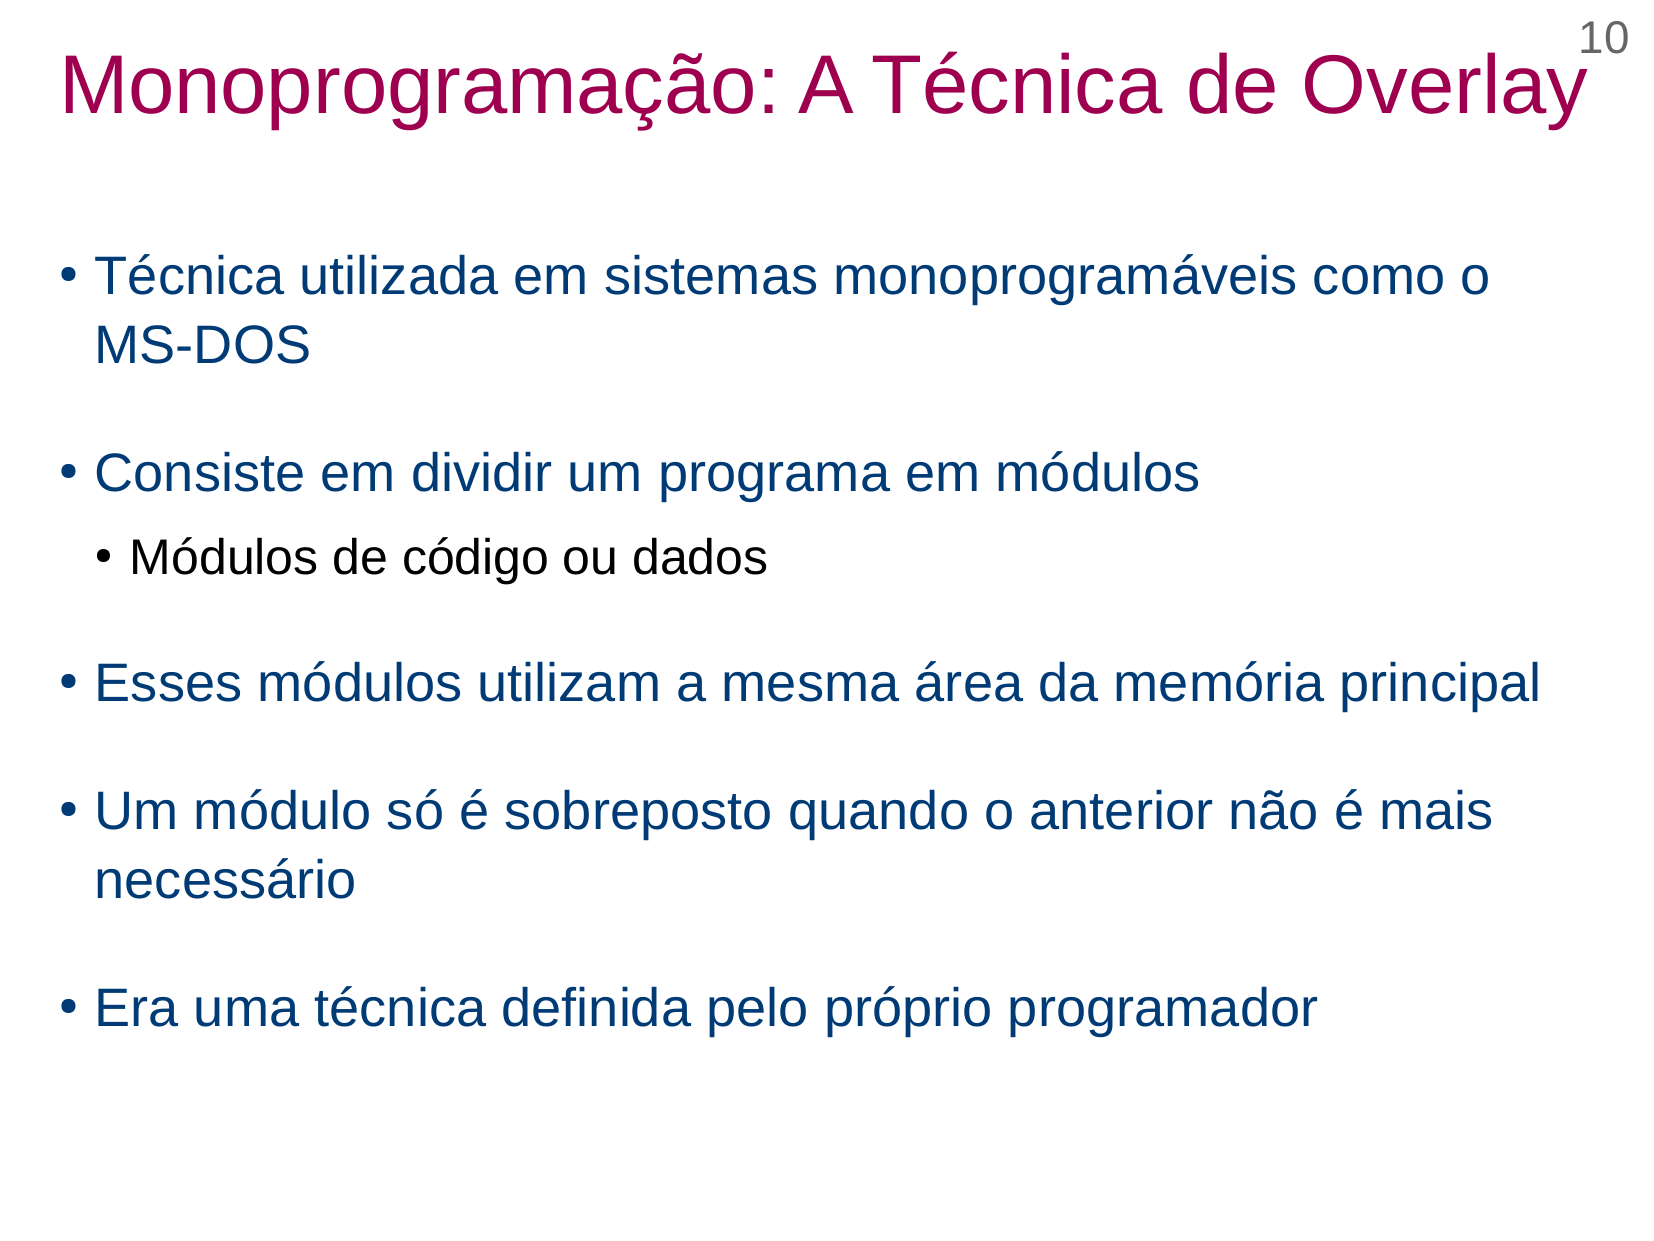

10
# Monoprogramação: A Técnica de Overlay
Técnica utilizada em sistemas monoprogramáveis como o MS-DOS
Consiste em dividir um programa em módulos
Módulos de código ou dados
Esses módulos utilizam a mesma área da memória principal
Um módulo só é sobreposto quando o anterior não é mais necessário
Era uma técnica definida pelo próprio programador